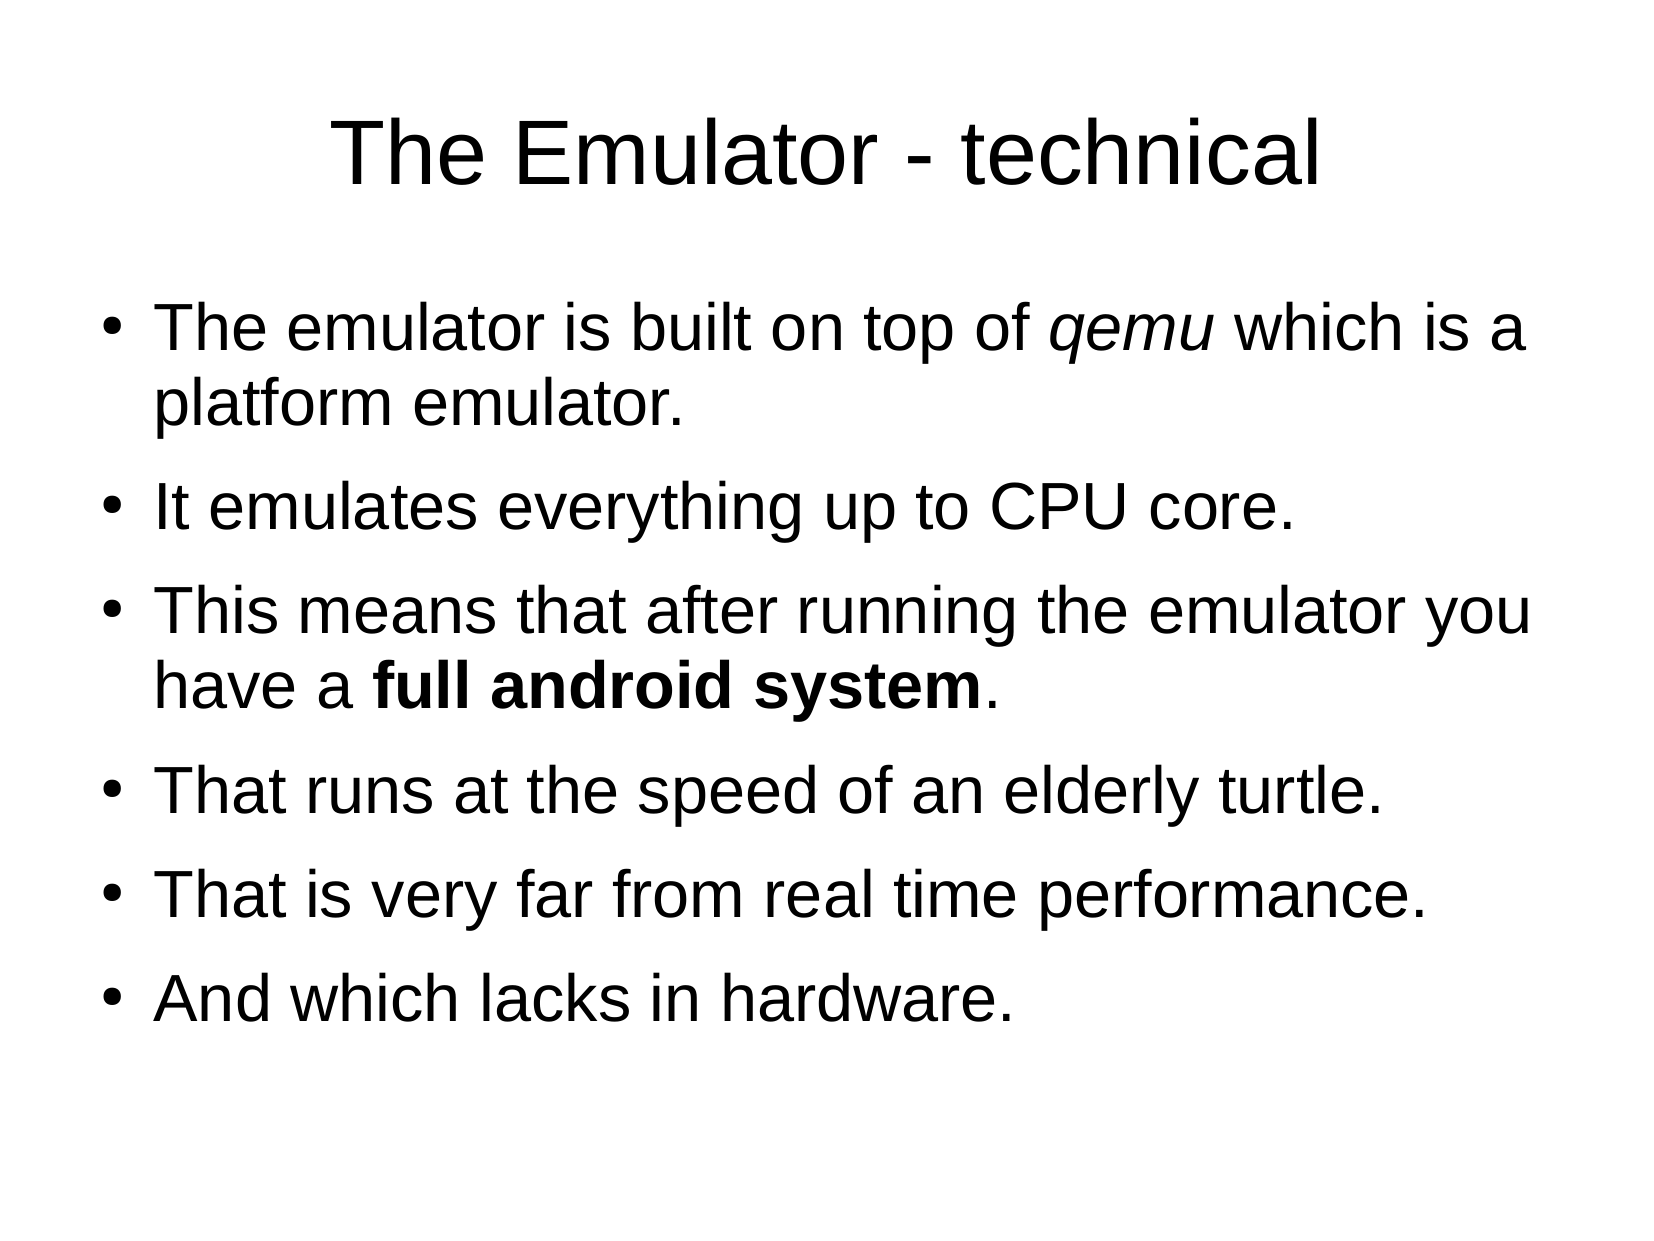

# The Emulator - technical
The emulator is built on top of qemu which is a platform emulator.
It emulates everything up to CPU core.
This means that after running the emulator you have a full android system.
That runs at the speed of an elderly turtle.
That is very far from real time performance.
And which lacks in hardware.